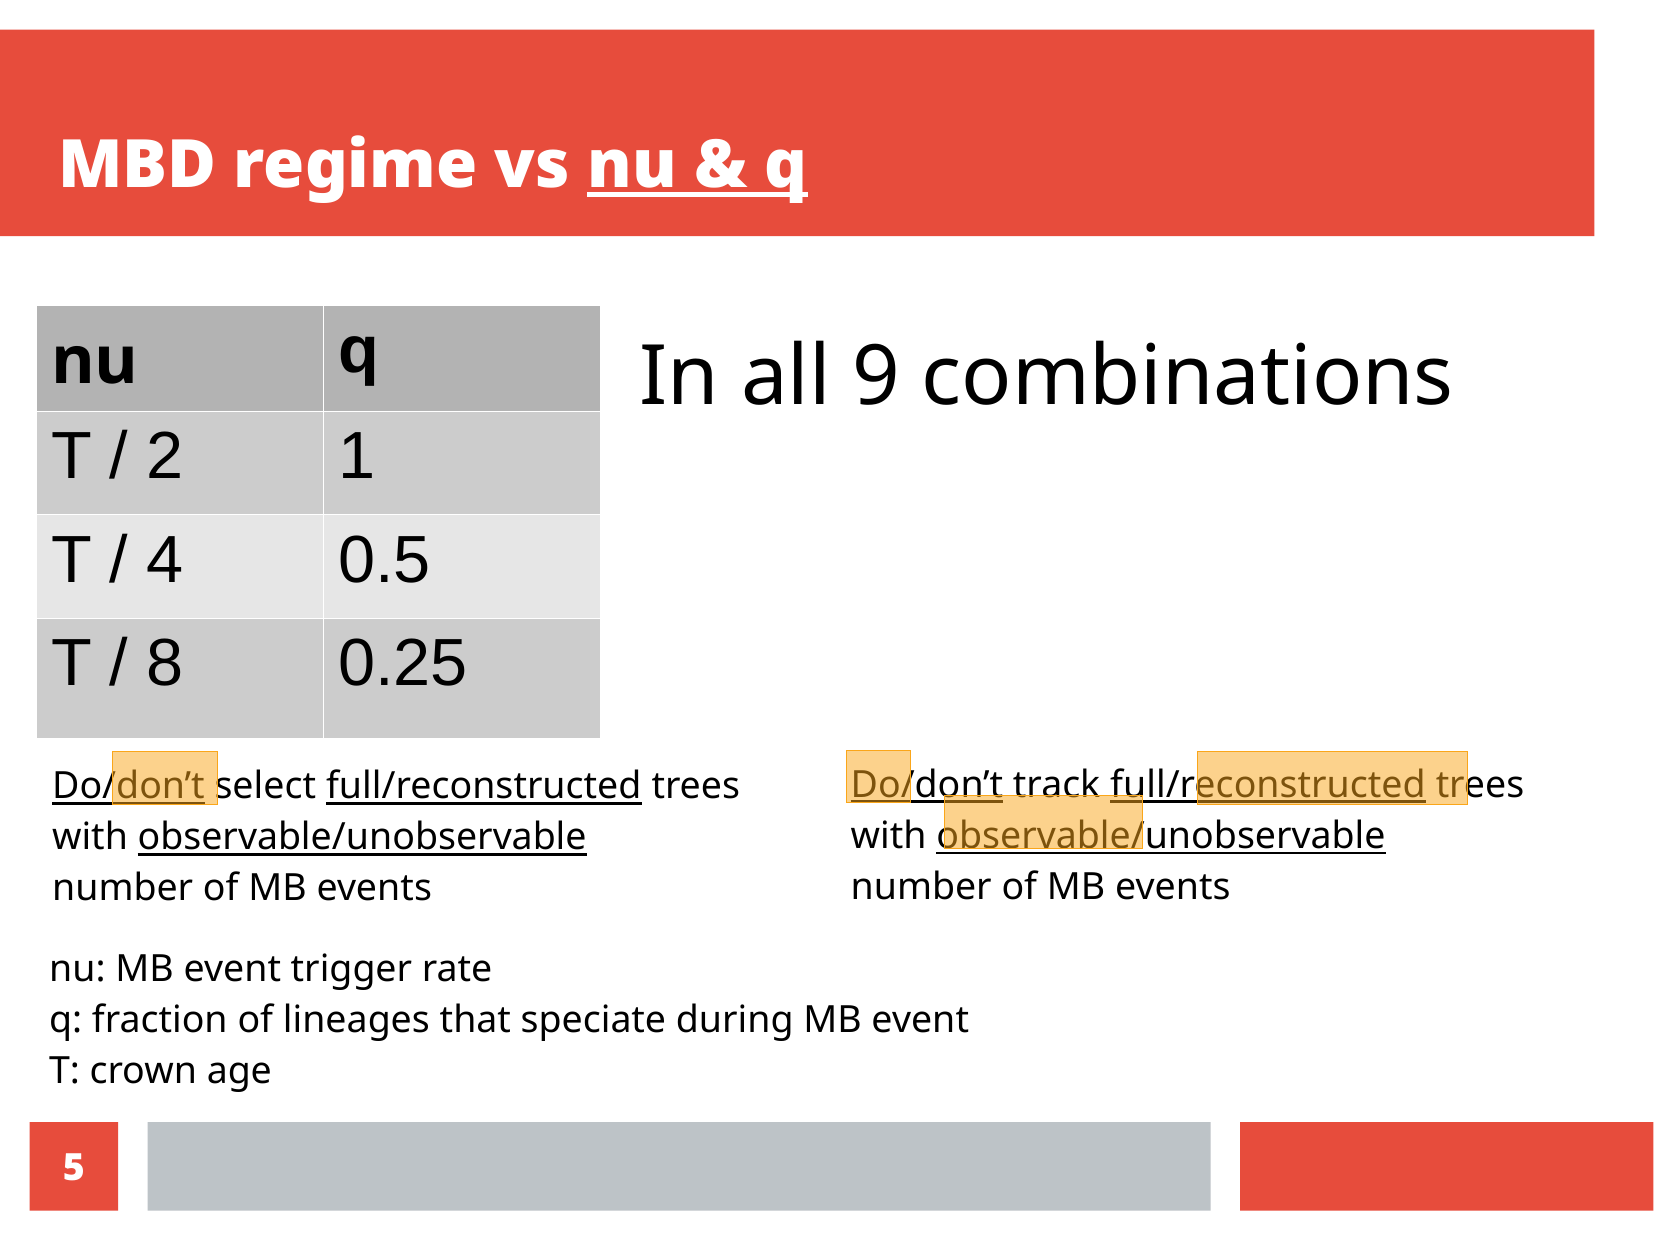

# MBD regime vs nu & q
| nu | q |
| --- | --- |
| T / 2 | 1 |
| T / 4 | 0.5 |
| T / 8 | 0.25 |
In all 9 combinations
Do/don’t track full/reconstructed trees
with observable/unobservable
number of MB events
Do/don’t select full/reconstructed trees
with observable/unobservable
number of MB events
nu: MB event trigger rate
q: fraction of lineages that speciate during MB event
T: crown age
5